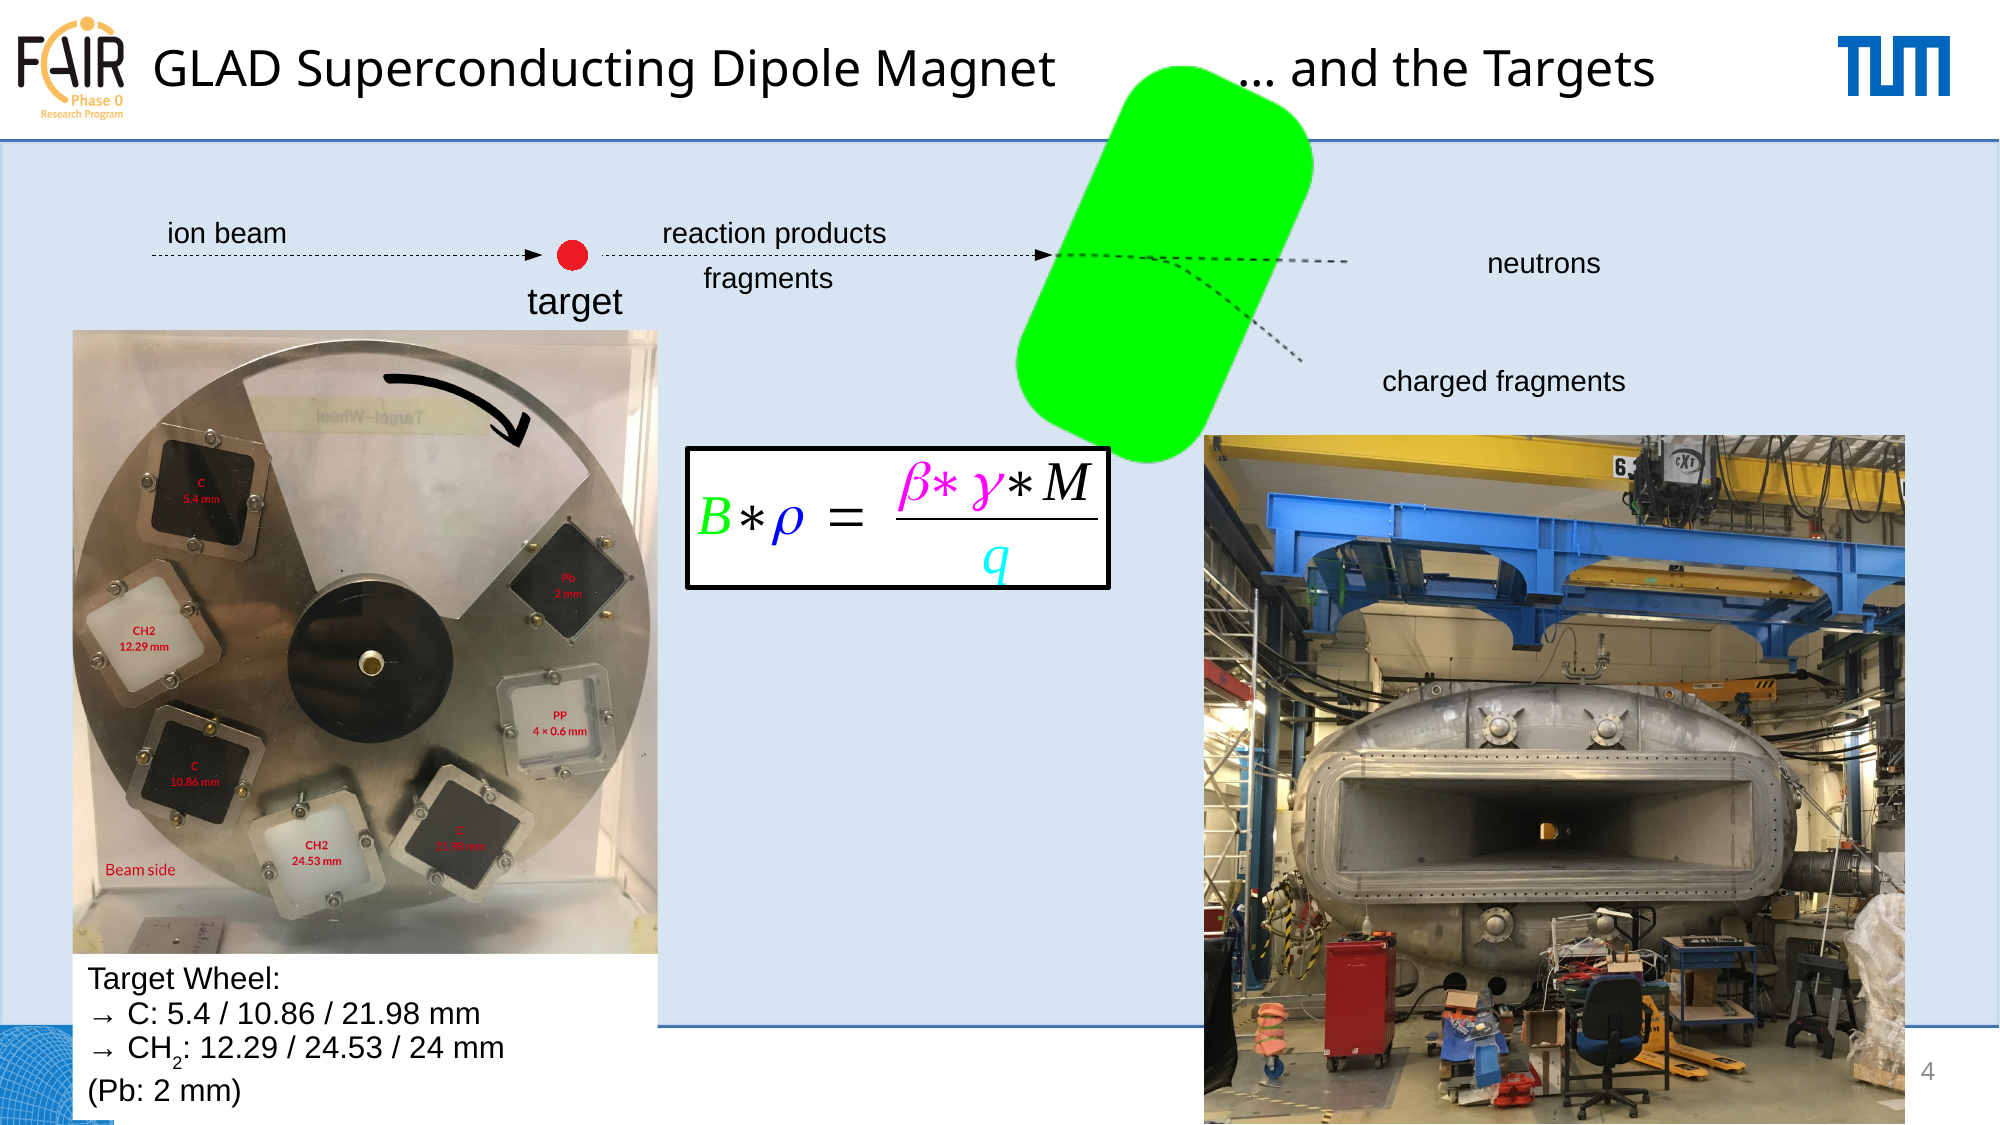

# GLAD Superconducting Dipole Magnet … and the Targets
ion beam
reaction products
 fragments
neutrons
target
Target Wheel:
→ C: 5.4 / 10.86 / 21.98 mm
→ CH2: 12.29 / 24.53 / 24 mm
(Pb: 2 mm)
charged fragments
4